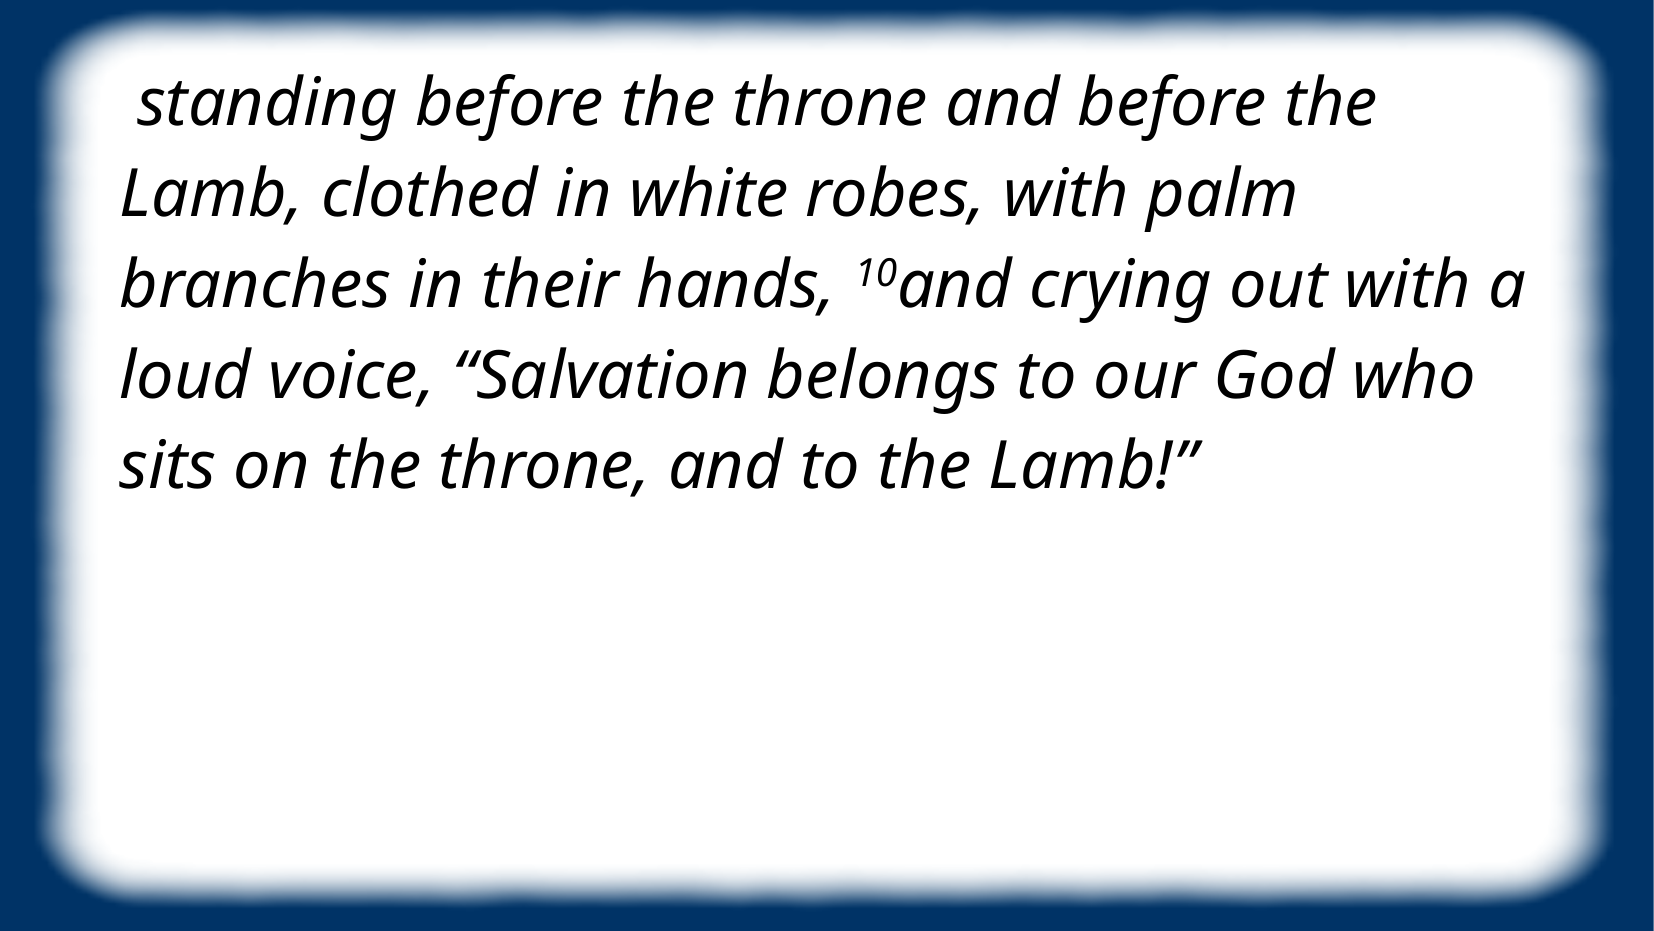

standing before the throne and before the Lamb, clothed in white robes, with palm branches in their hands, 10and crying out with a loud voice, “Salvation belongs to our God who sits on the throne, and to the Lamb!”